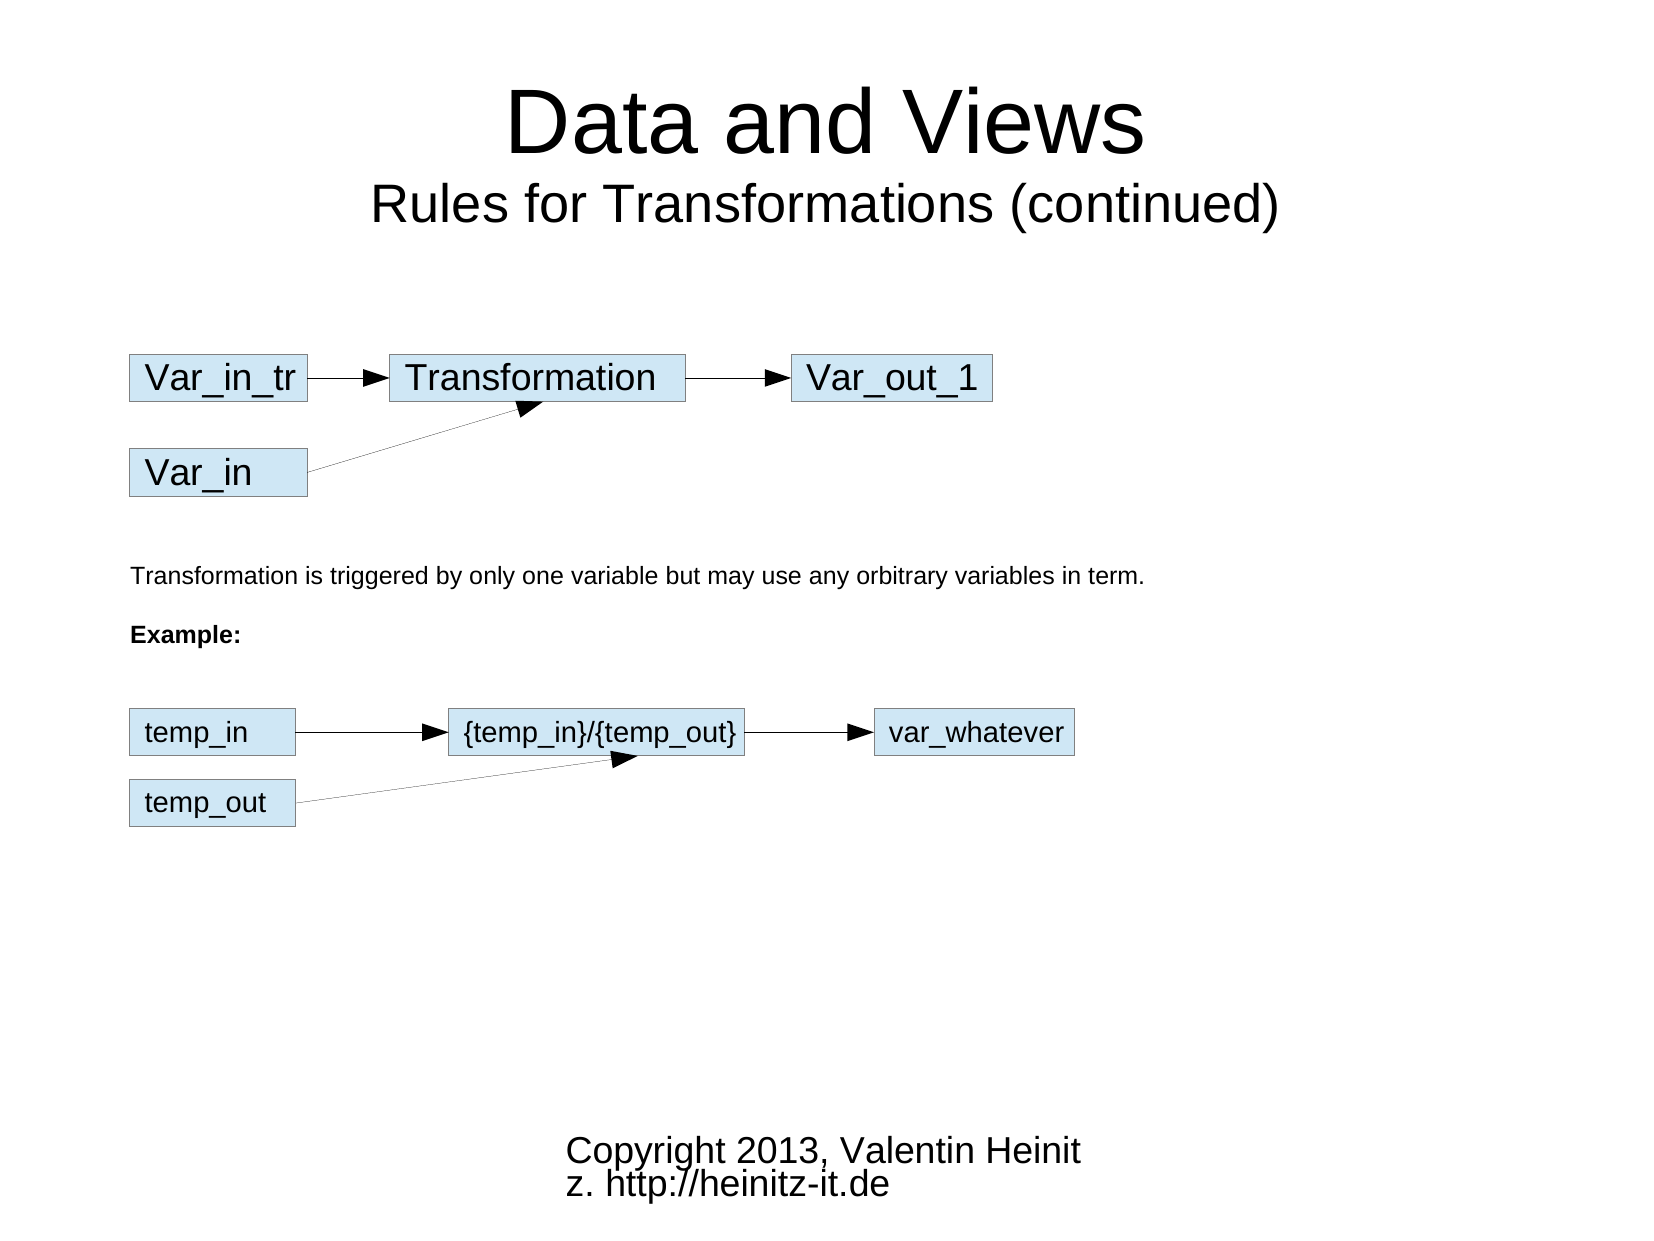

# Data and Views Rules for Transformations (continued)
Var_in_tr
Transformation
Var_out_1
Var_in
Transformation is triggered by only one variable but may use any orbitrary variables in term.
Example:
temp_in
{temp_in}/{temp_out}
var_whatever
temp_out
Copyright 2013, Valentin Heinitz. http://heinitz-it.de